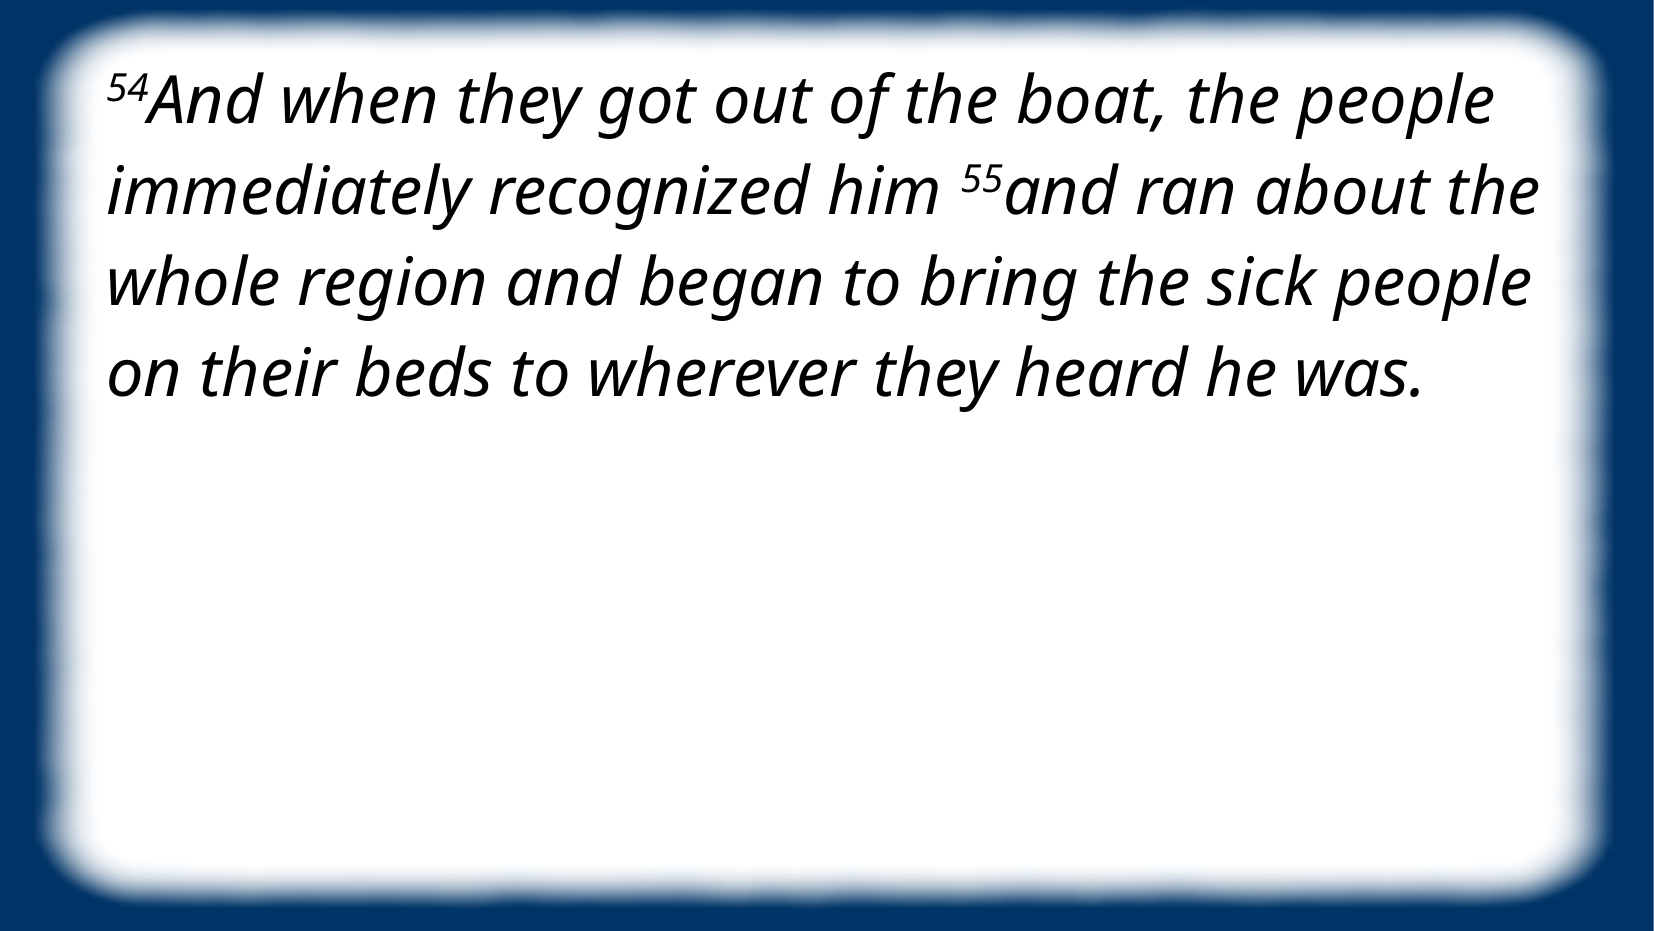

54And when they got out of the boat, the people immediately recognized him 55and ran about the whole region and began to bring the sick people on their beds to wherever they heard he was.